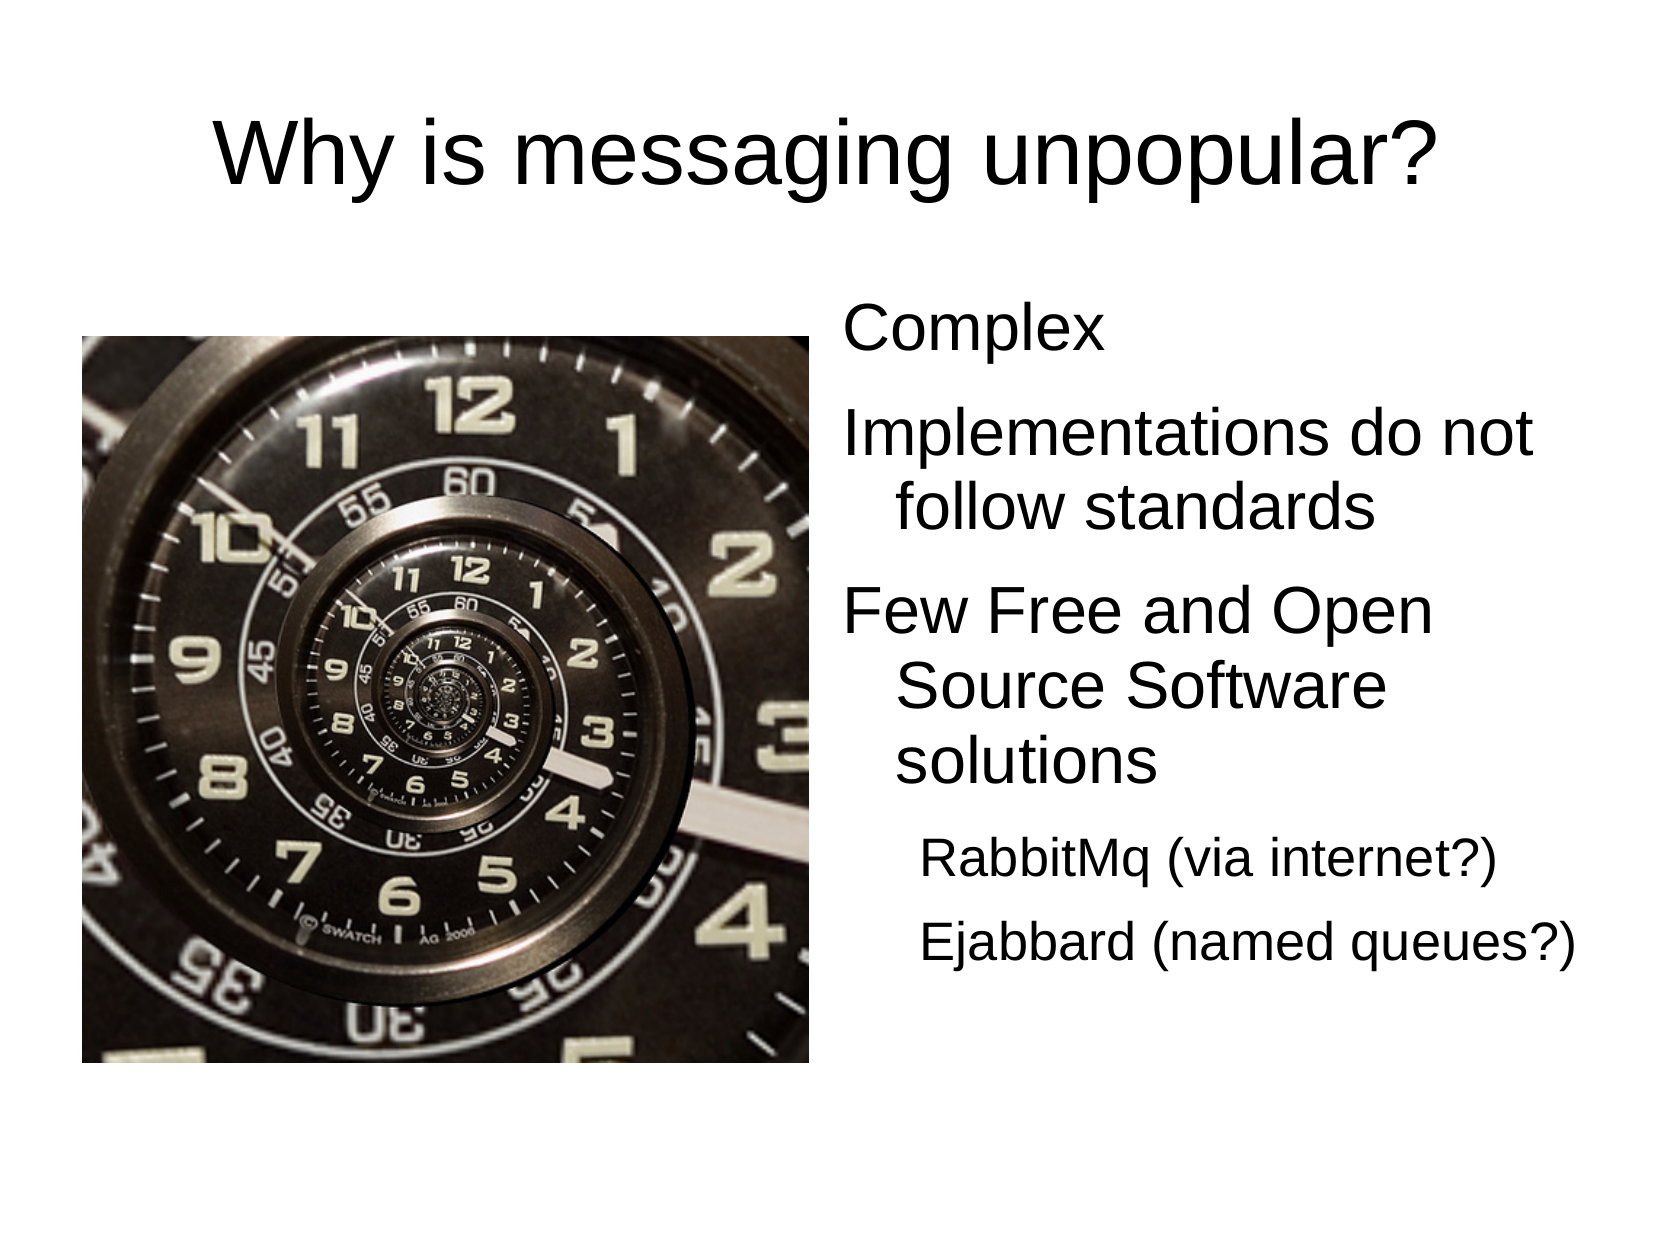

# Why is messaging unpopular?
Complex
Implementations do not follow standards
Few Free and Open Source Software solutions
RabbitMq (via internet?)
Ejabbard (named queues?)